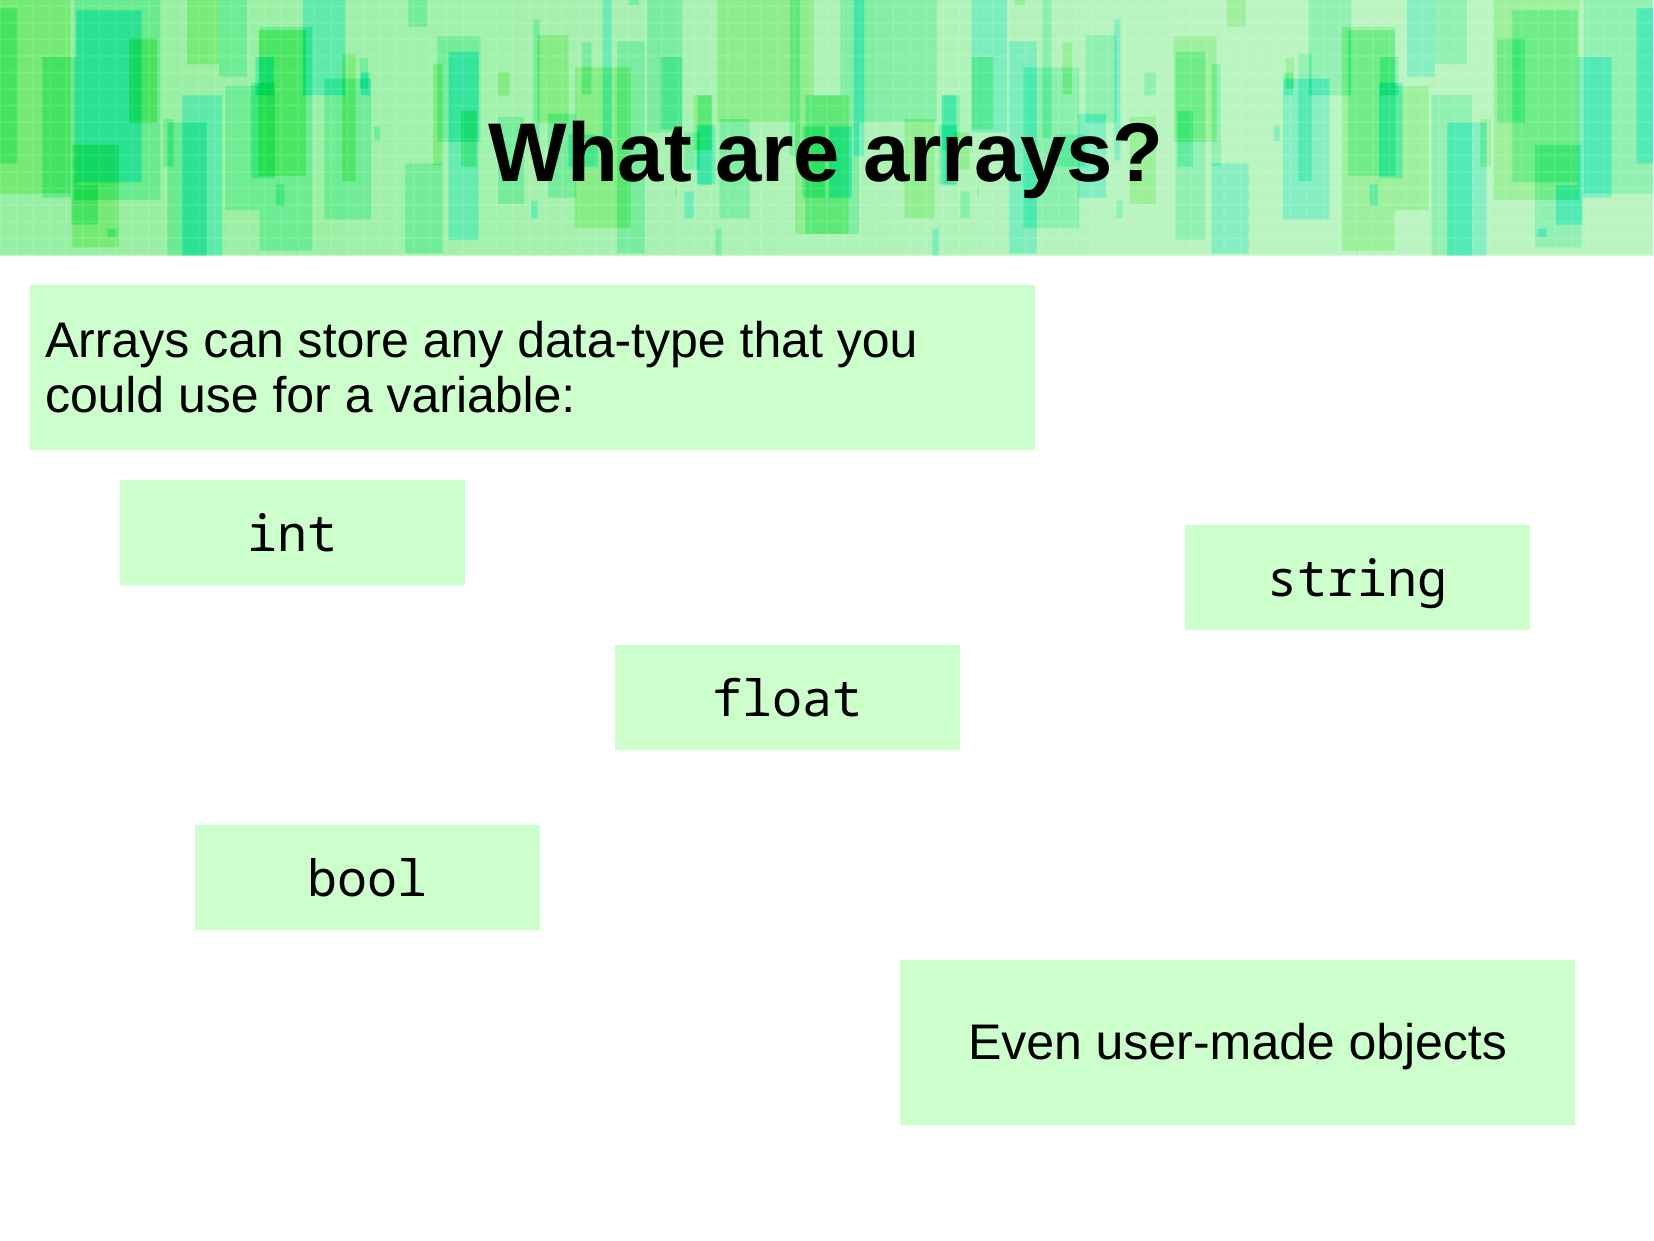

# What are arrays?
Arrays can store any data-type that you could use for a variable:
int
string
float
bool
“while not done”
Even user-made objects